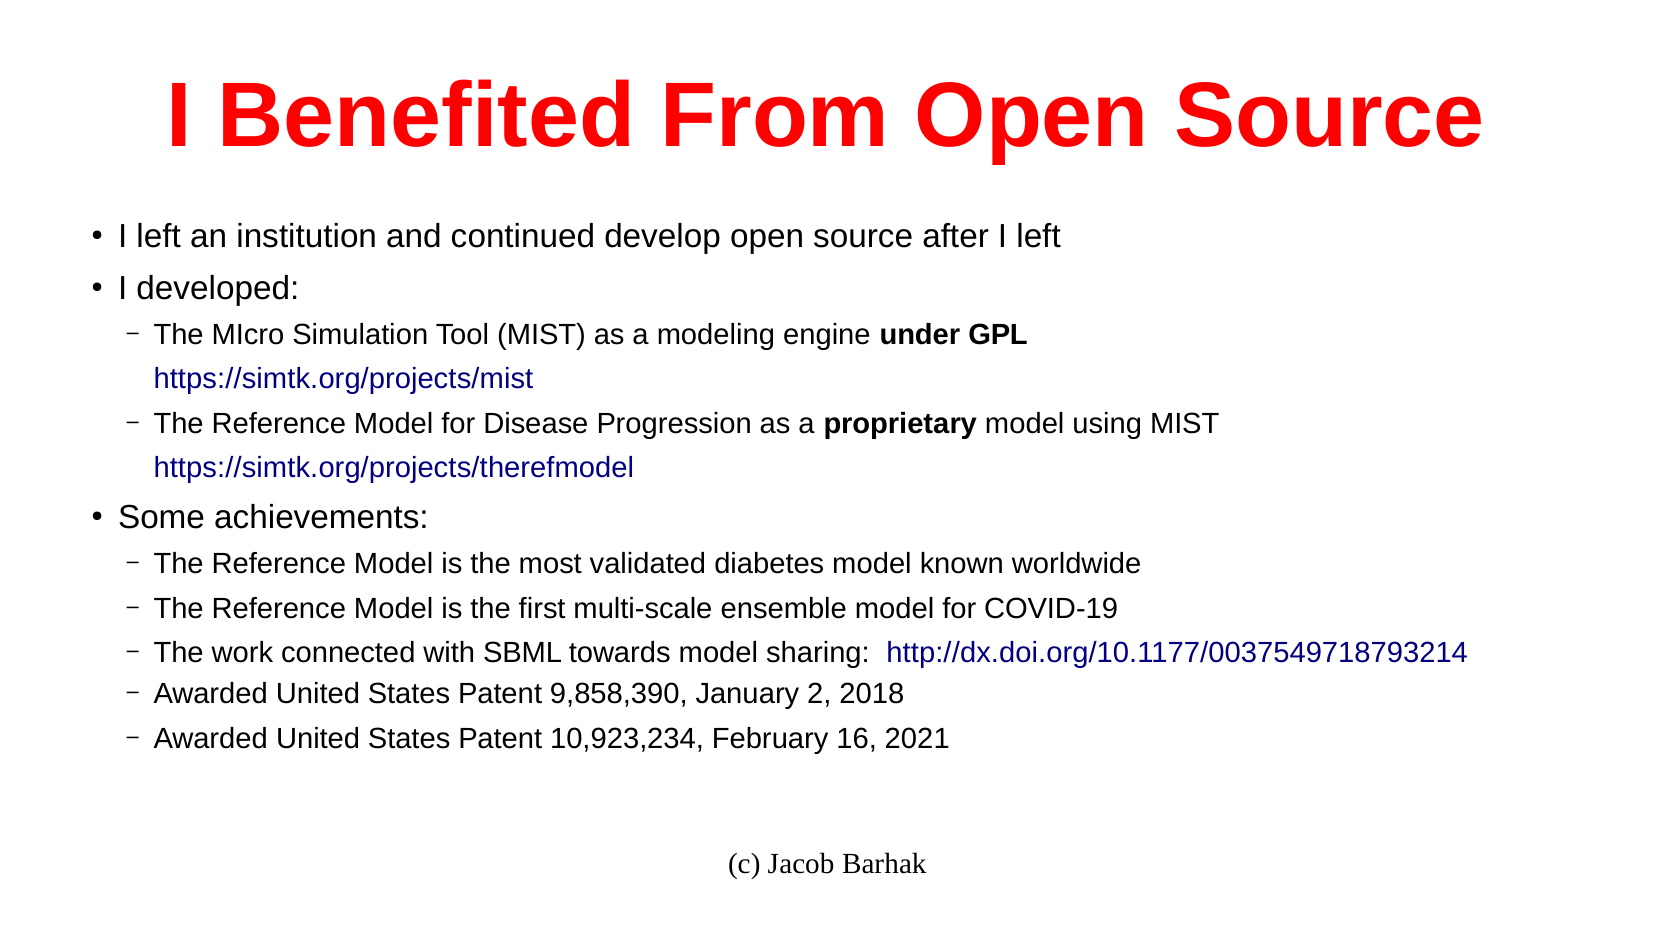

# I Benefited From Open Source
I left an institution and continued develop open source after I left
I developed:
The MIcro Simulation Tool (MIST) as a modeling engine under GPL
https://simtk.org/projects/mist
The Reference Model for Disease Progression as a proprietary model using MIST
https://simtk.org/projects/therefmodel
Some achievements:
The Reference Model is the most validated diabetes model known worldwide
The Reference Model is the first multi-scale ensemble model for COVID-19
The work connected with SBML towards model sharing: http://dx.doi.org/10.1177/0037549718793214
Awarded United States Patent 9,858,390, January 2, 2018
Awarded United States Patent 10,923,234, February 16, 2021